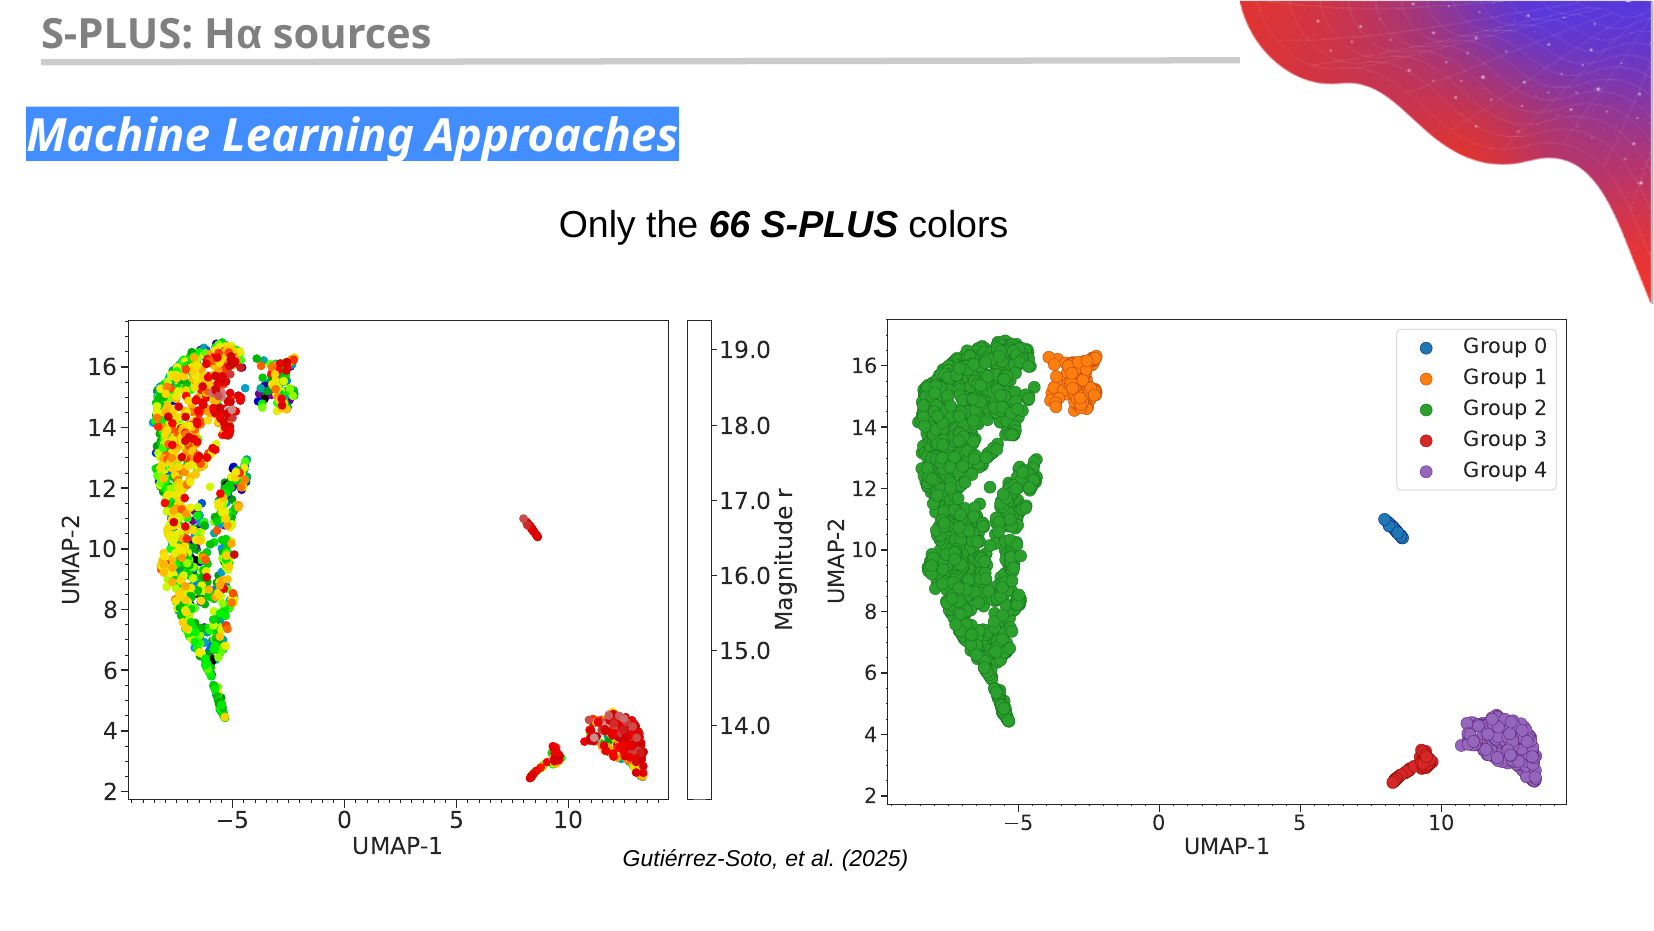

S-PLUS: Hα sources
Machine Learning Approaches
Only the 66 S-PLUS colors
Gutiérrez-Soto, et al. (2025)